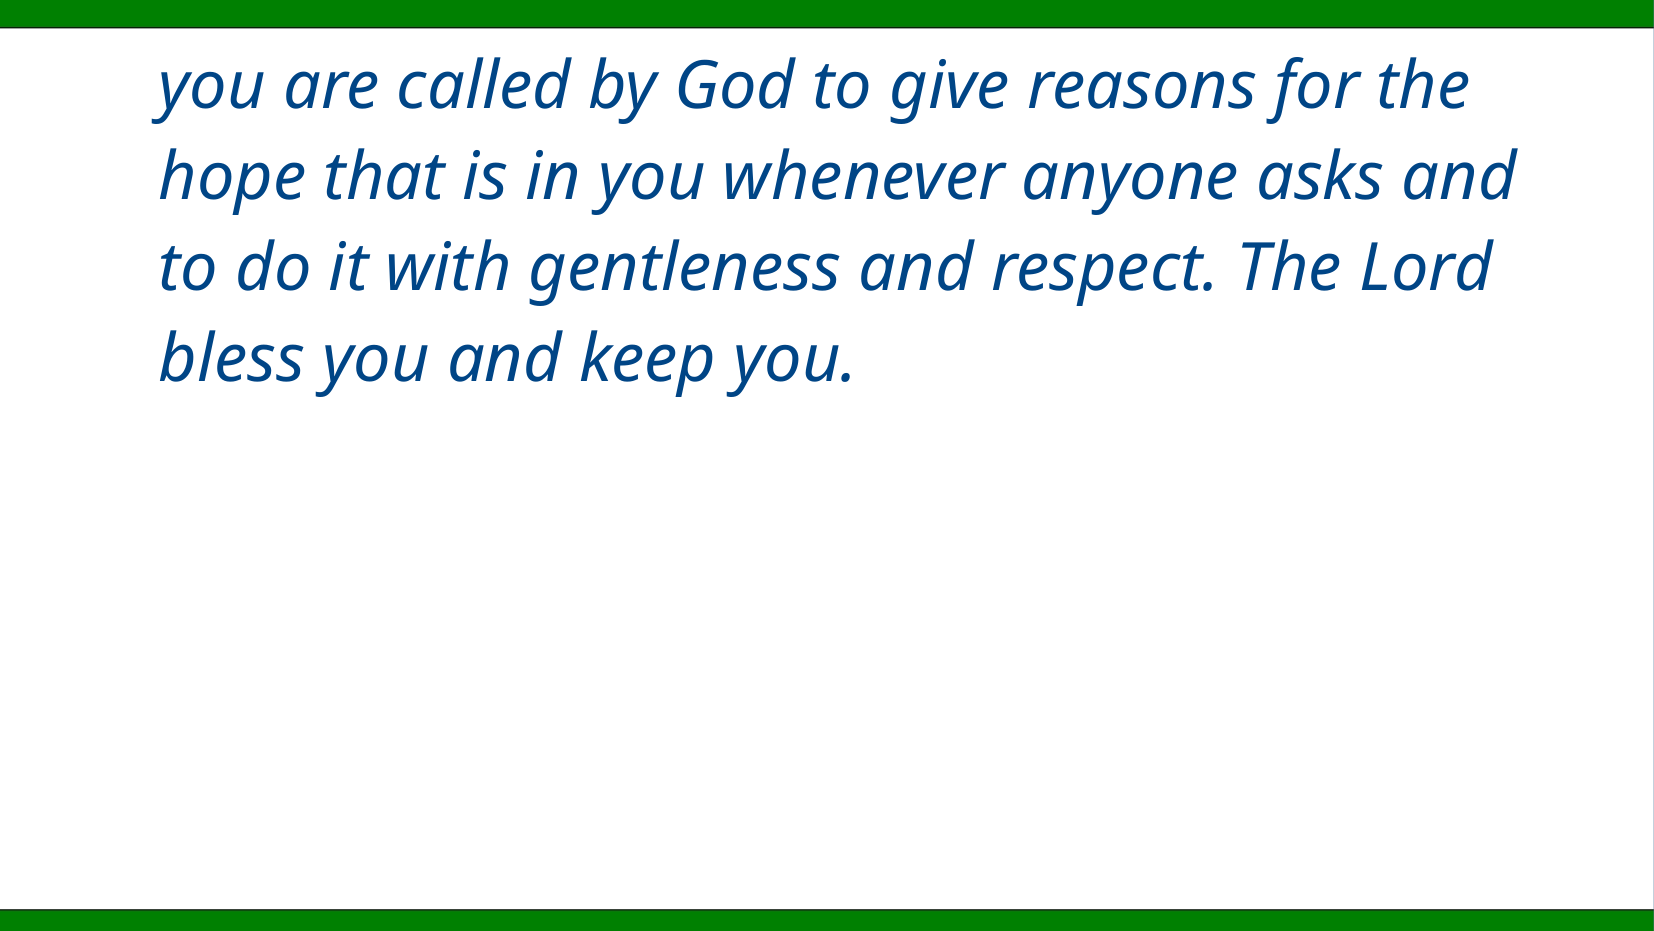

you are called by God to give reasons for the
 hope that is in you whenever anyone asks and
 to do it with gentleness and respect. The Lord
 bless you and keep you.